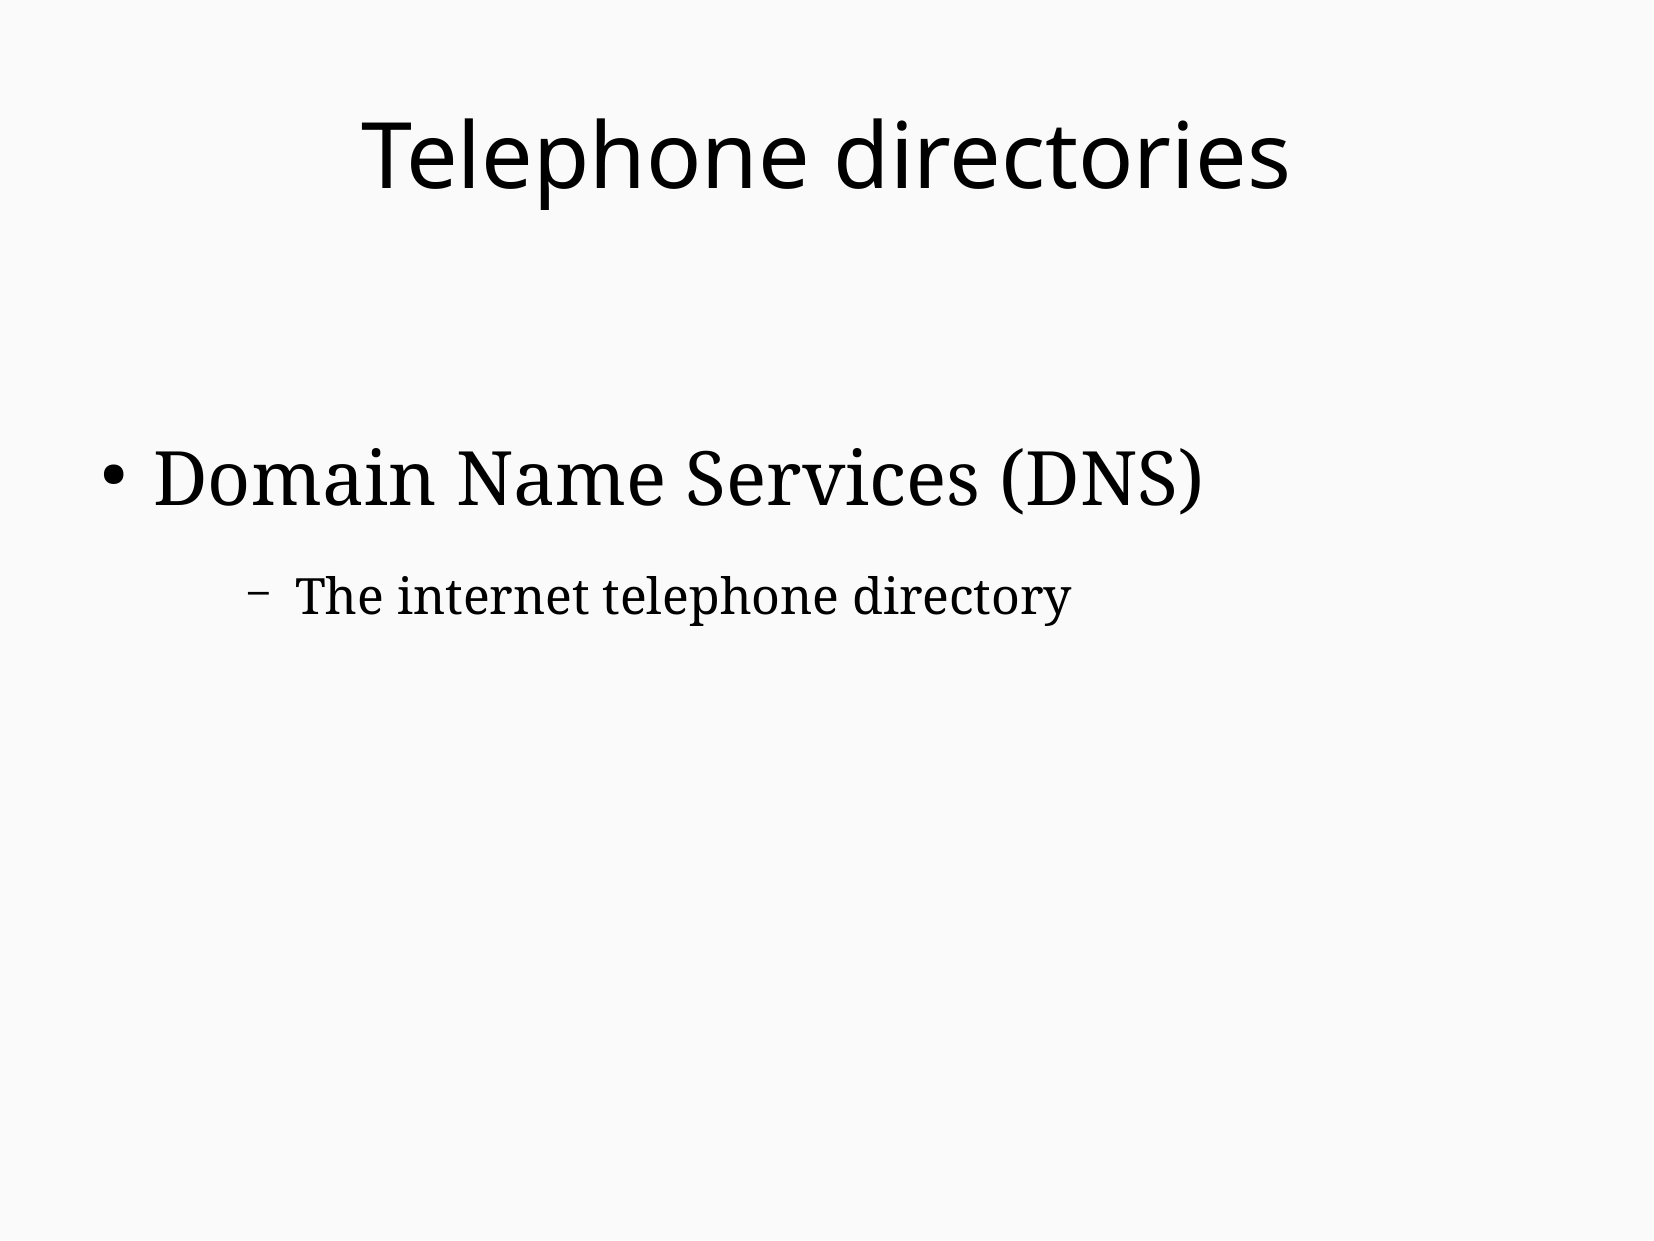

# Telephone directories
Domain Name Services (DNS)
The internet telephone directory